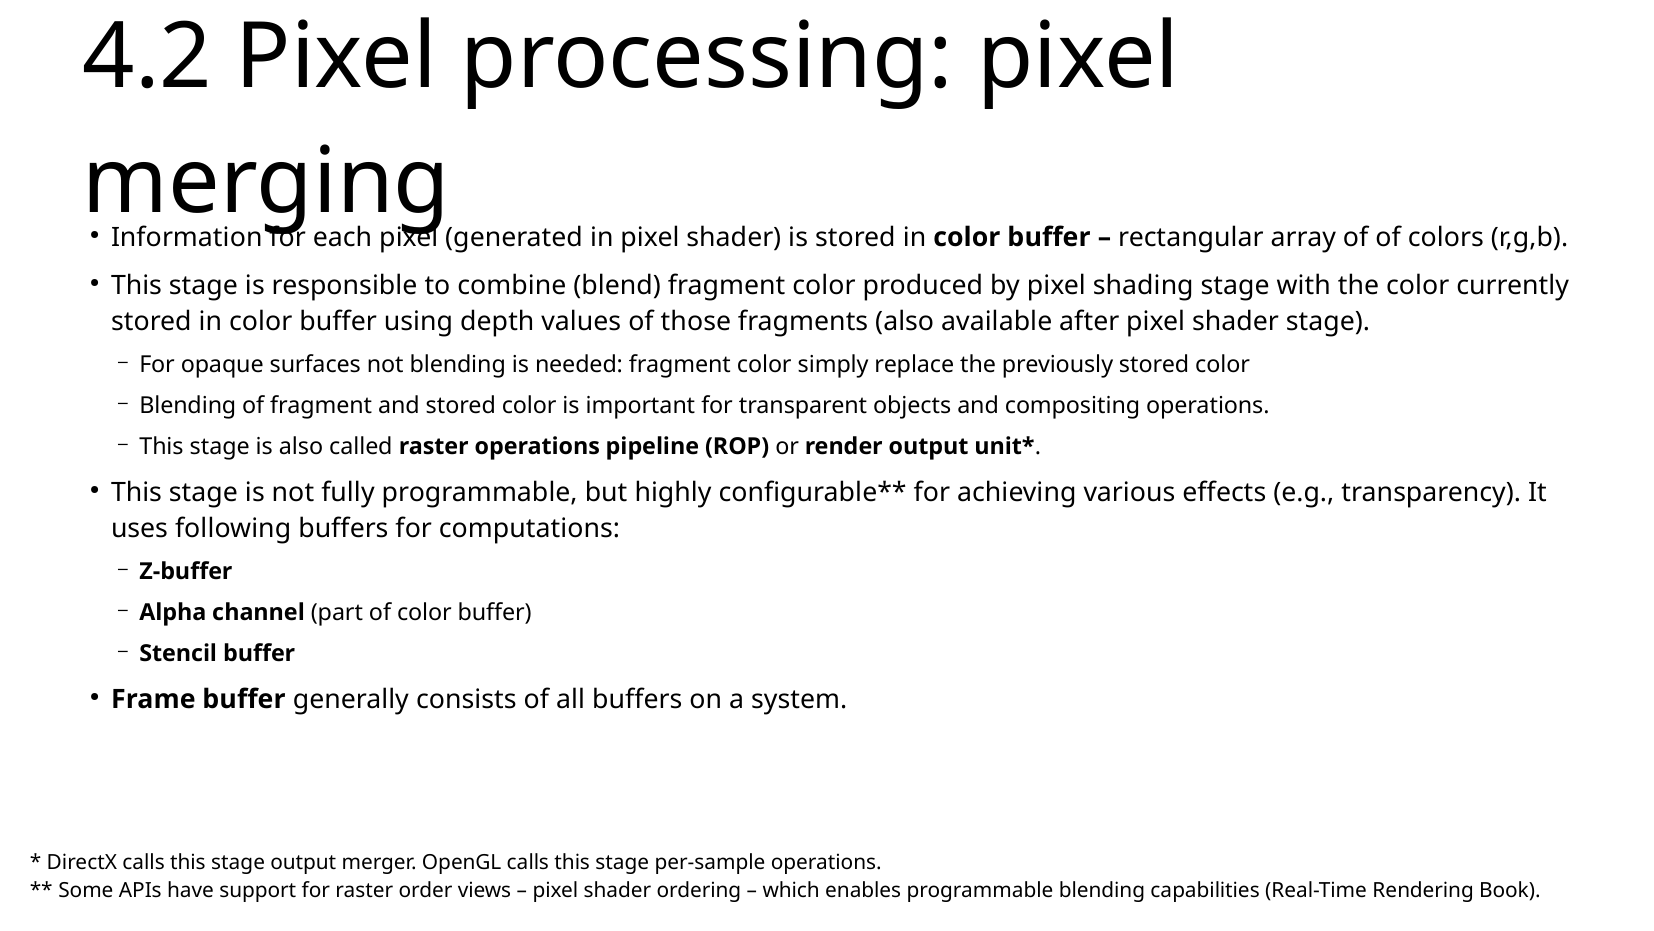

# 4.2 Pixel processing: pixel merging
Information for each pixel (generated in pixel shader) is stored in color buffer – rectangular array of of colors (r,g,b).
This stage is responsible to combine (blend) fragment color produced by pixel shading stage with the color currently stored in color buffer using depth values of those fragments (also available after pixel shader stage).
For opaque surfaces not blending is needed: fragment color simply replace the previously stored color
Blending of fragment and stored color is important for transparent objects and compositing operations.
This stage is also called raster operations pipeline (ROP) or render output unit*.
This stage is not fully programmable, but highly configurable** for achieving various effects (e.g., transparency). It uses following buffers for computations:
Z-buffer
Alpha channel (part of color buffer)
Stencil buffer
Frame buffer generally consists of all buffers on a system.
* DirectX calls this stage output merger. OpenGL calls this stage per-sample operations.
** Some APIs have support for raster order views – pixel shader ordering – which enables programmable blending capabilities (Real-Time Rendering Book).